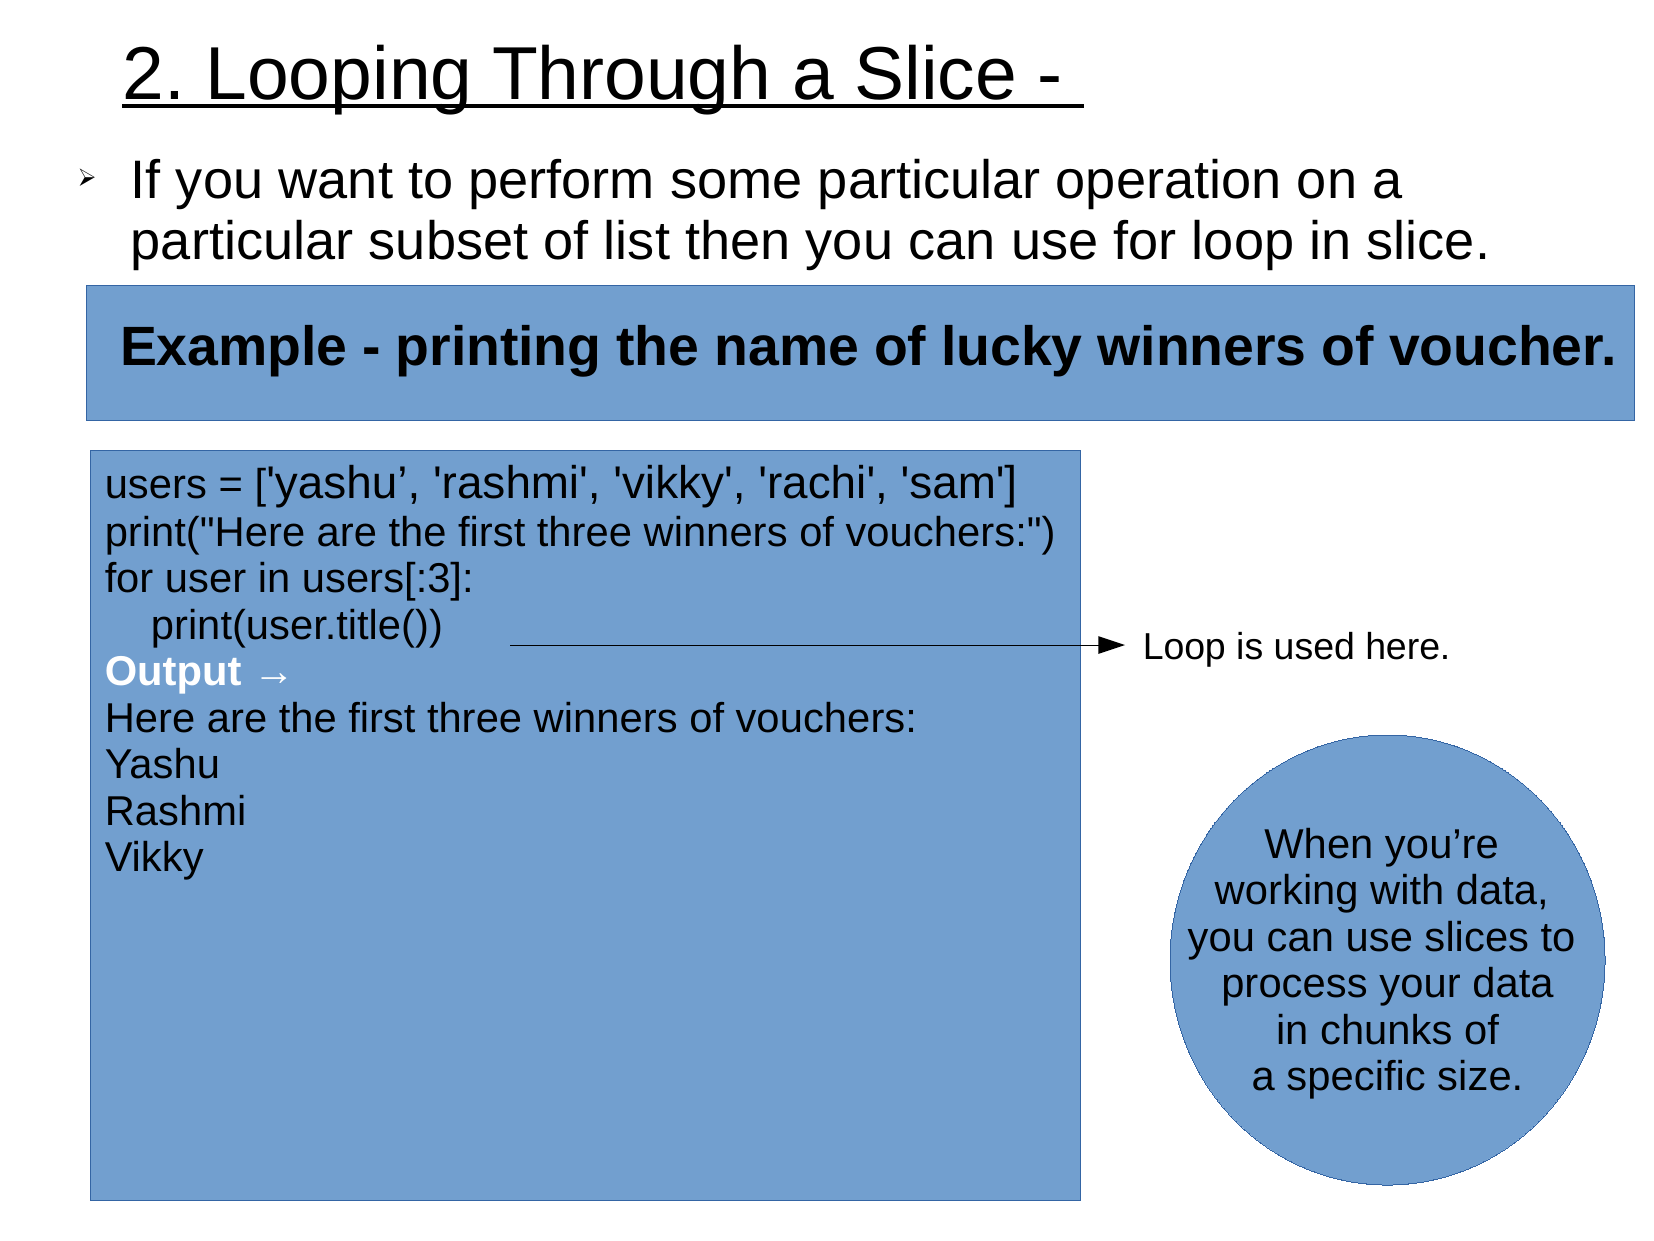

# 2. Looping Through a Slice -
If you want to perform some particular operation on a particular subset of list then you can use for loop in slice.
Example - printing the name of lucky winners of voucher.
users = ['yashu’, 'rashmi', 'vikky', 'rachi', 'sam']
print("Here are the first three winners of vouchers:")
for user in users[:3]:
 print(user.title())
Output →
Here are the first three winners of vouchers:
Yashu
Rashmi
Vikky
Loop is used here.
When you’re
working with data,
you can use slices to
process your data
 in chunks of
a specific size.